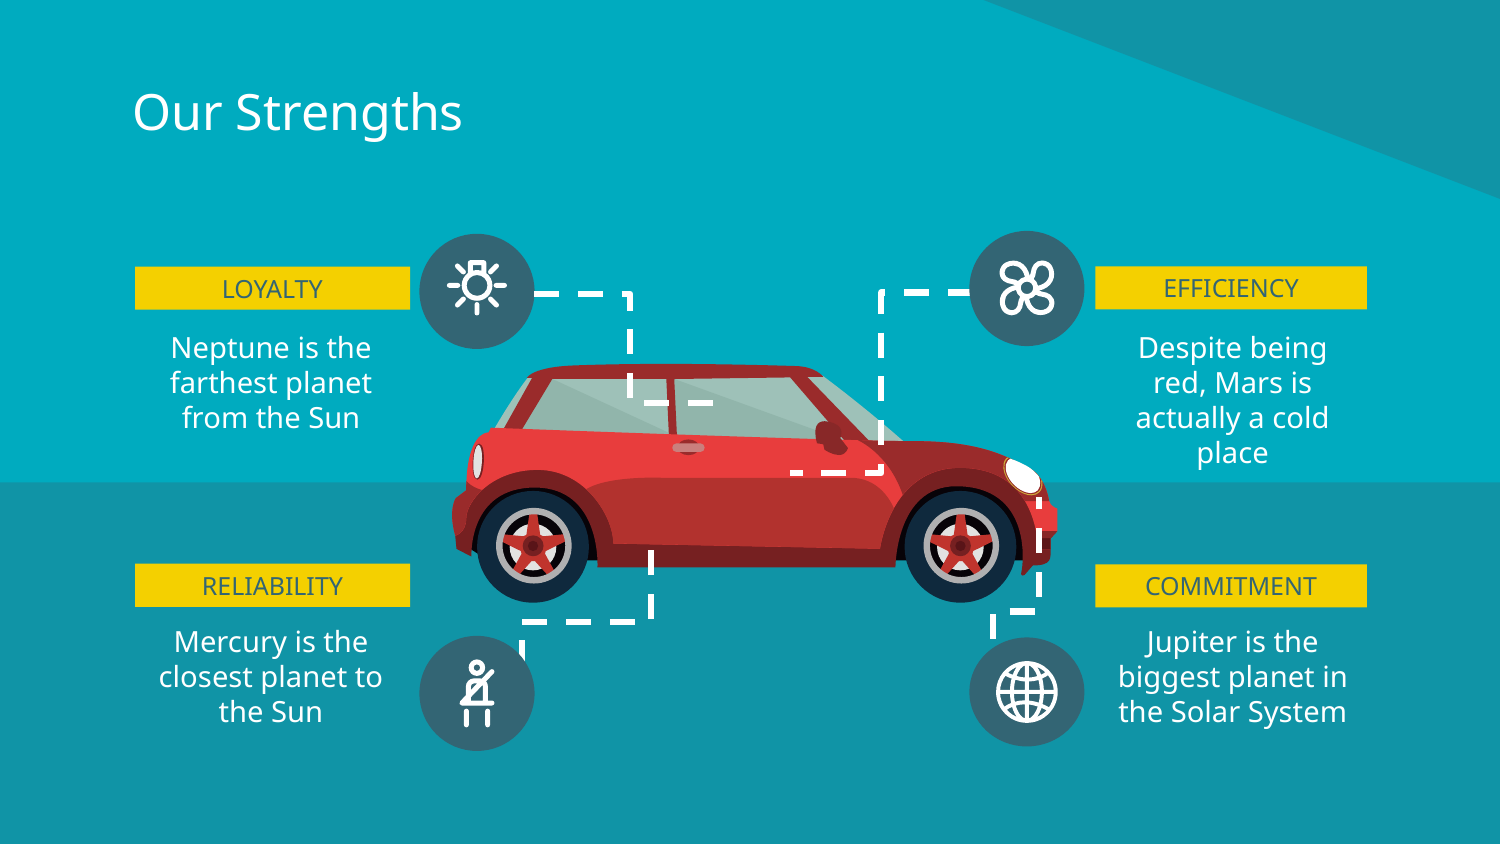

# Our Strengths
EFFICIENCY
LOYALTY
Neptune is the farthest planet from the Sun
Despite being red, Mars is actually a cold place
RELIABILITY
COMMITMENT
Jupiter is the biggest planet in the Solar System
Mercury is the closest planet to the Sun